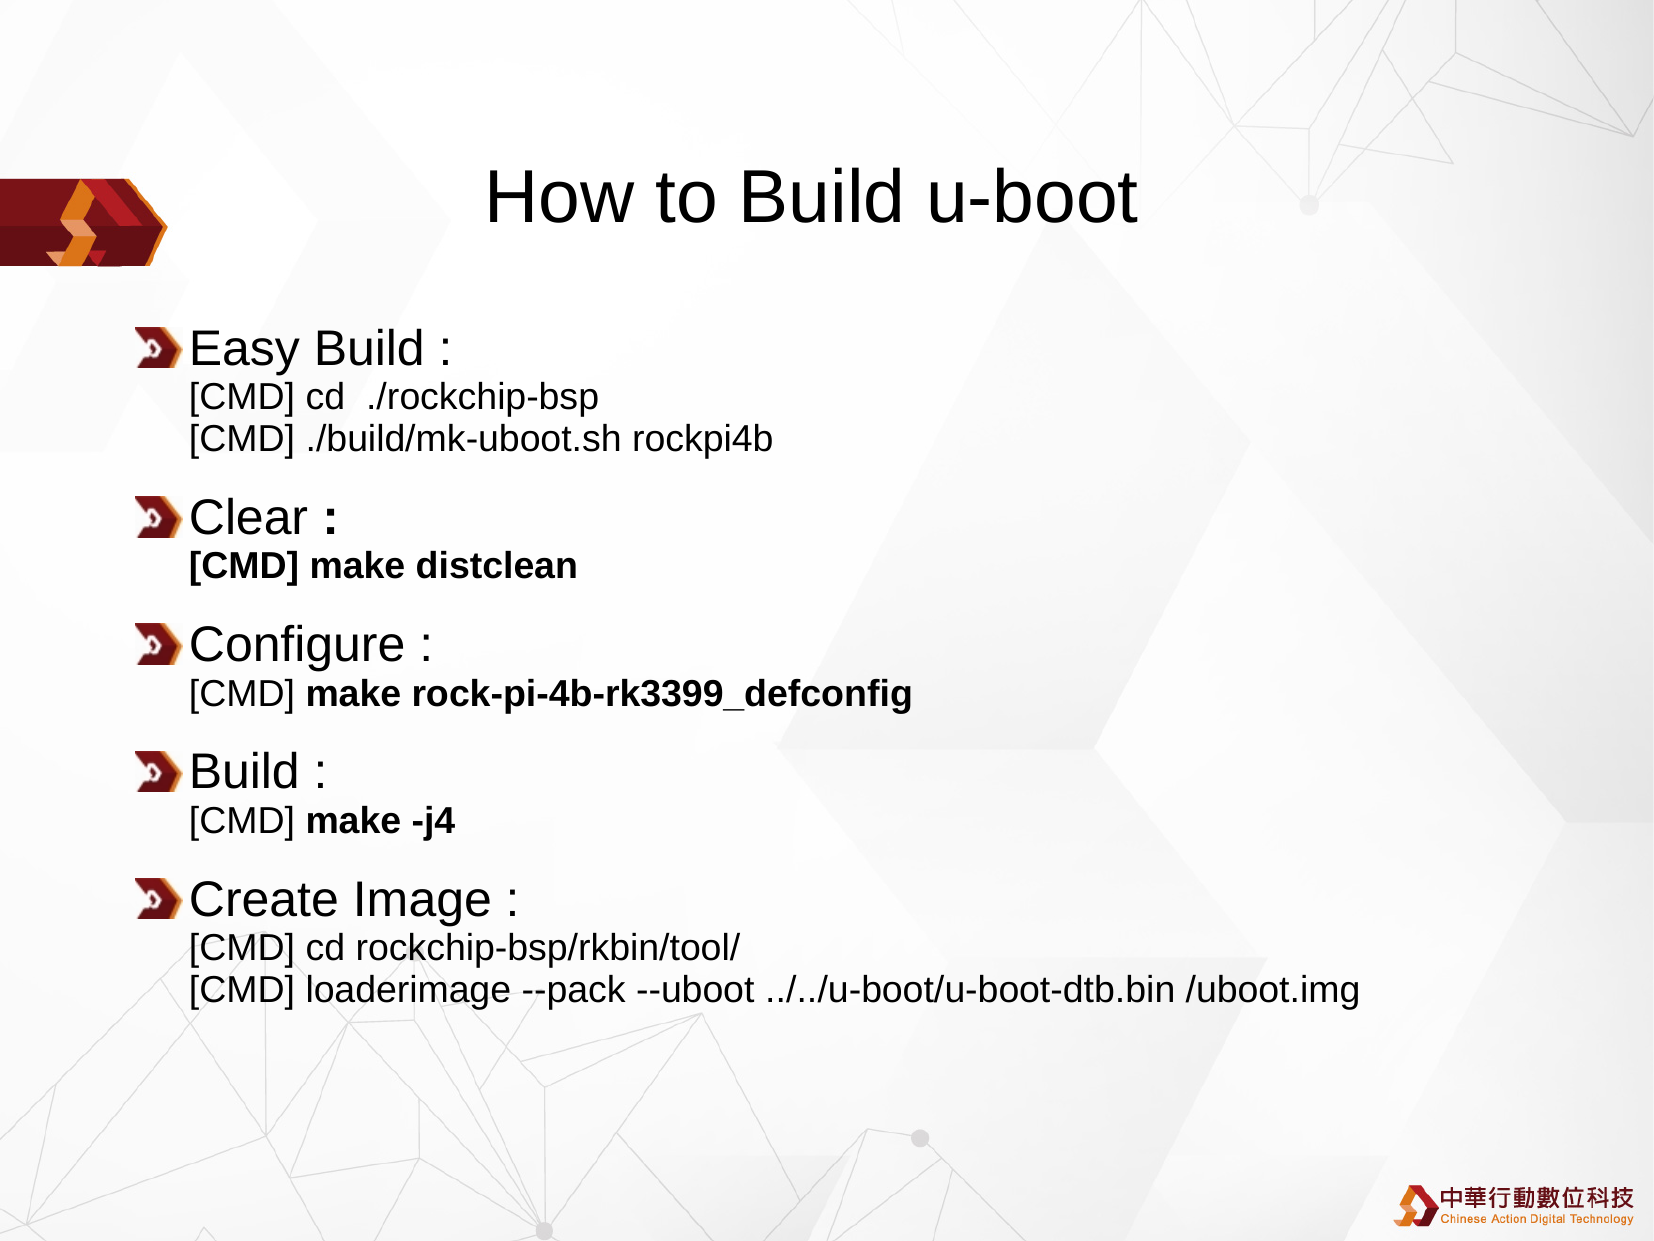

# How to Build u-boot
Easy Build :
[CMD] cd ./rockchip-bsp
[CMD] ./build/mk-uboot.sh rockpi4b
Clear :
[CMD] make distclean
Configure :
[CMD] make rock-pi-4b-rk3399_defconfig
Build :
[CMD] make -j4
Create Image :
[CMD] cd rockchip-bsp/rkbin/tool/
[CMD] loaderimage --pack --uboot ../../u-boot/u-boot-dtb.bin /uboot.img